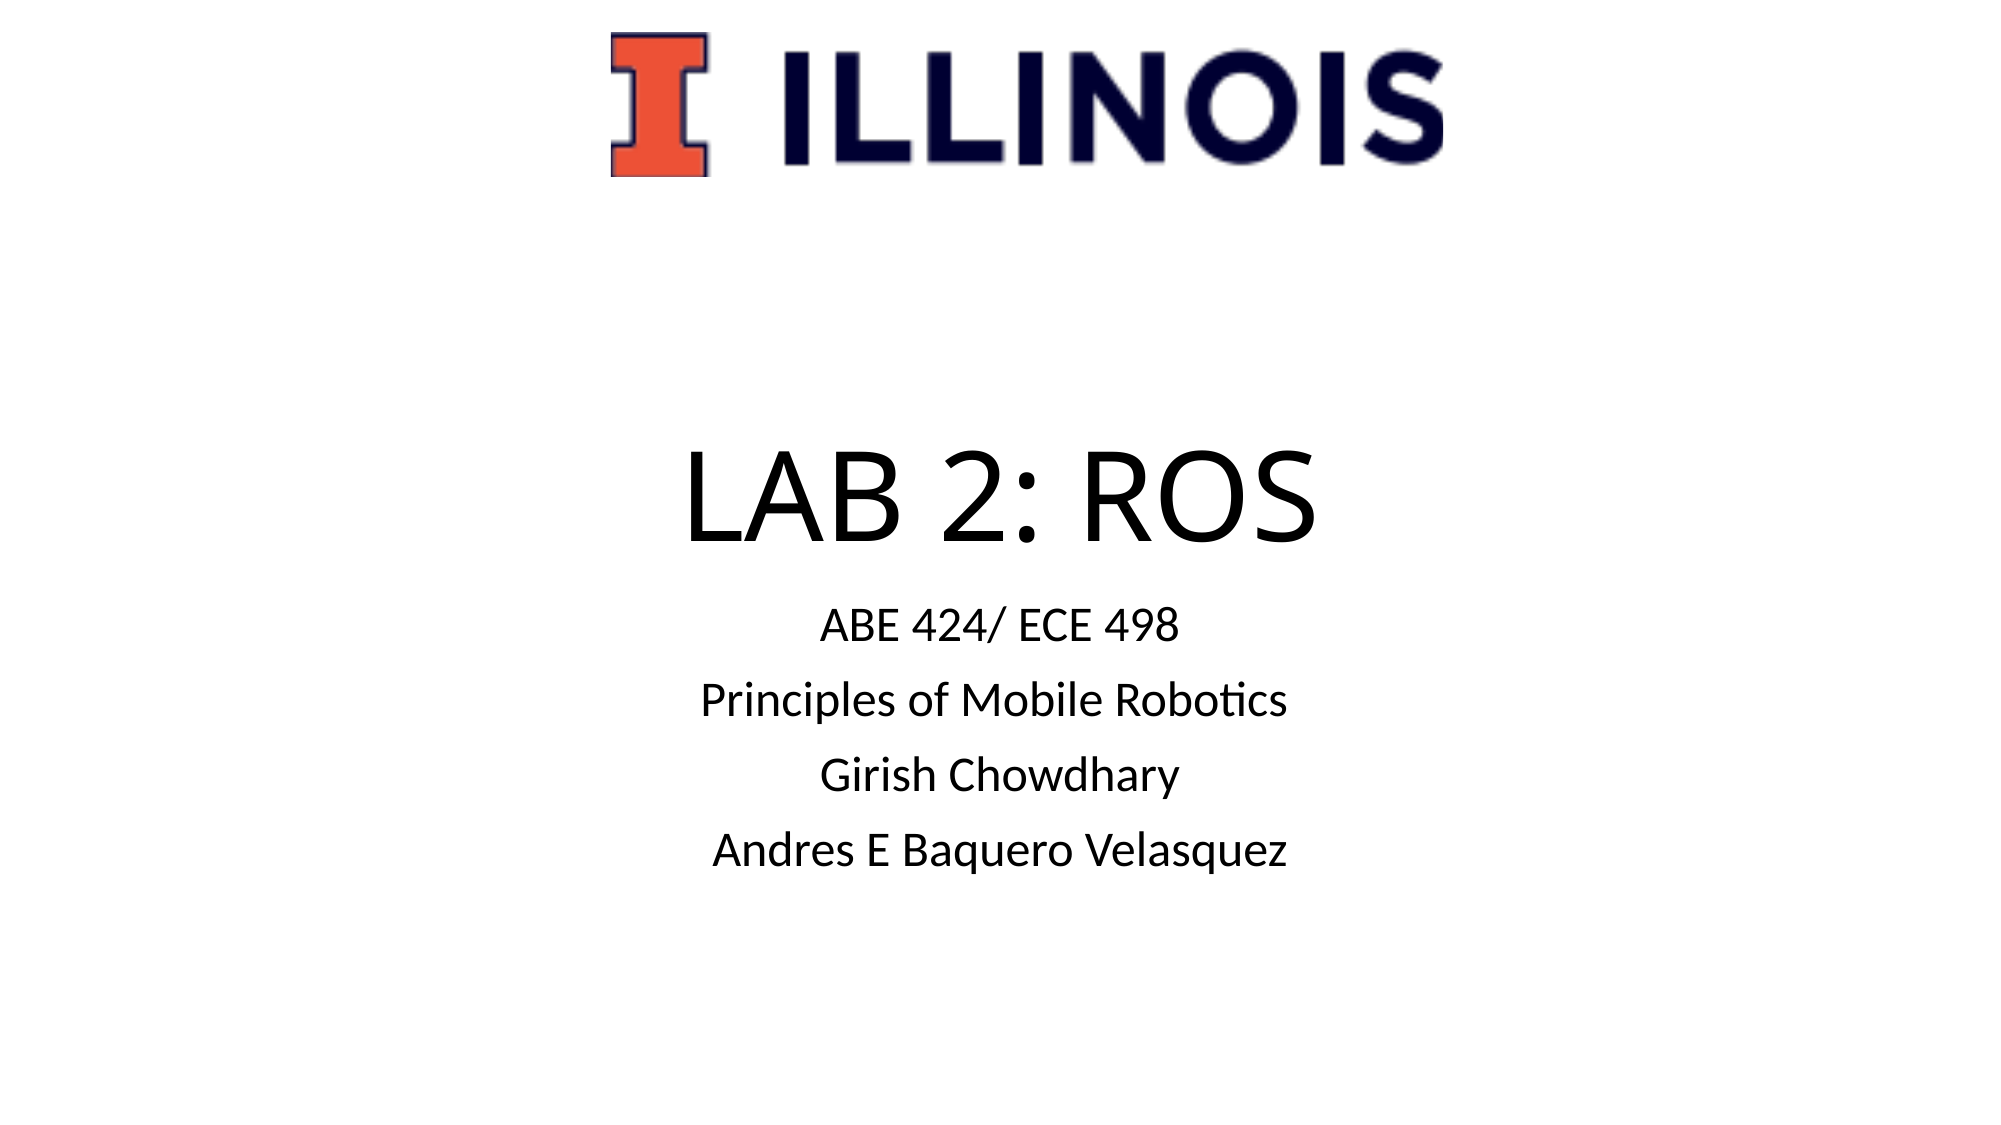

# LAB 2: ROS
ABE 424/ ECE 498
Principles of Mobile Robotics
Girish Chowdhary
Andres E Baquero Velasquez